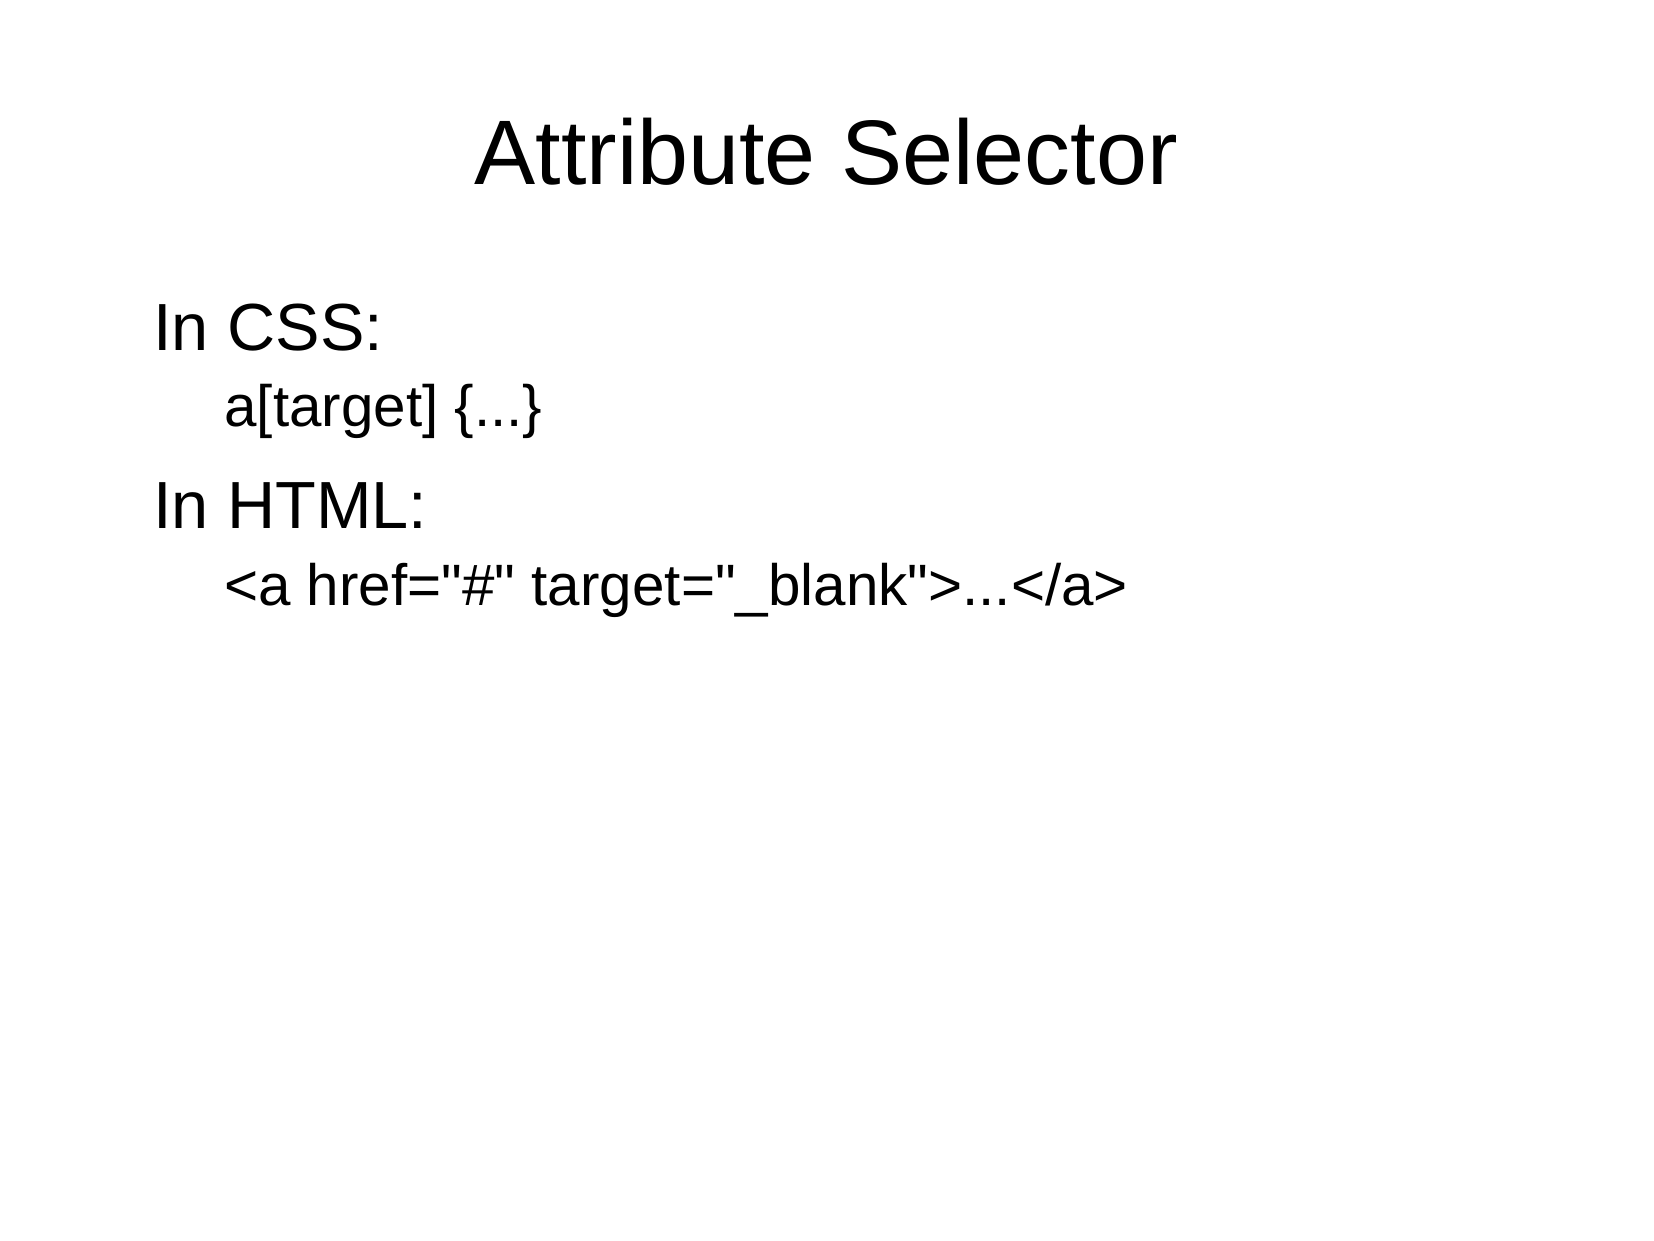

# Attribute Selector
In CSS:
a[target] {...}
In HTML:
<a href="#" target="_blank">...</a>